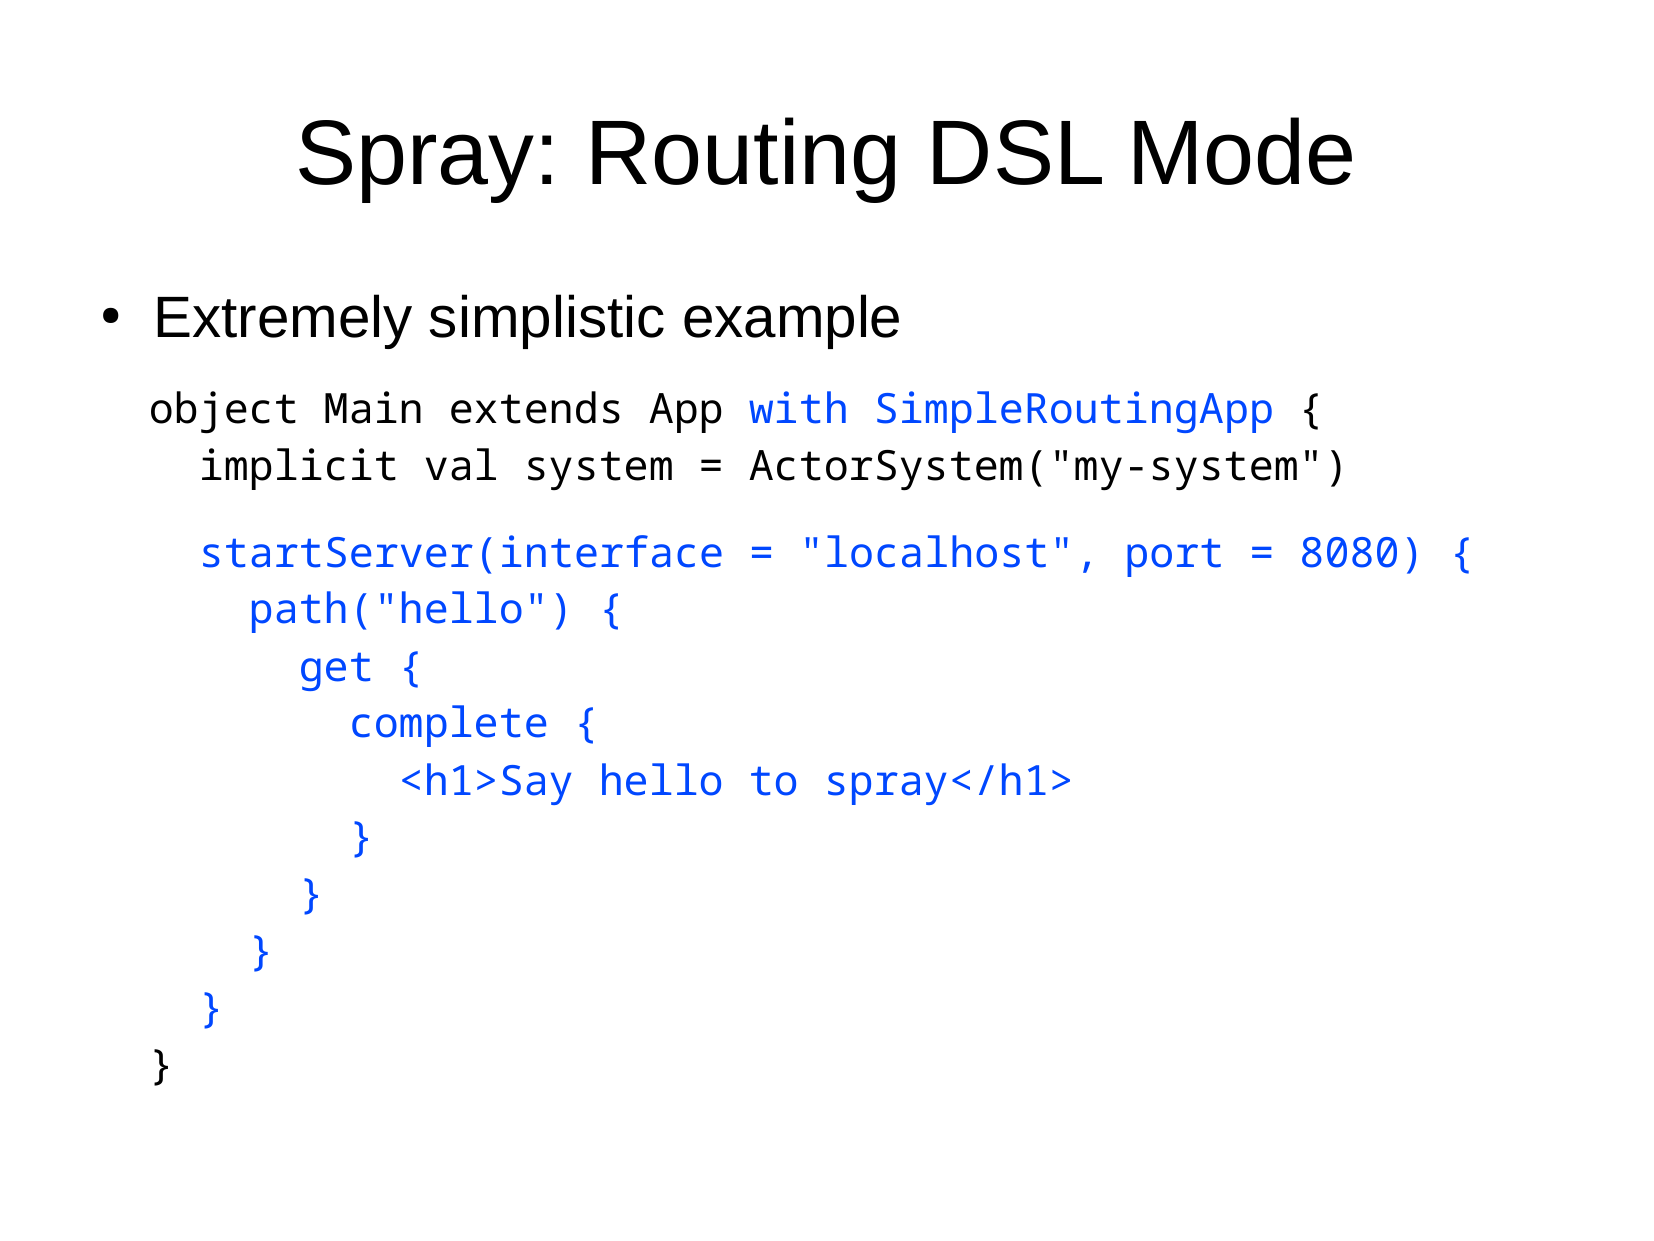

# Spray: Routing DSL Mode
Extremely simplistic example
object Main extends App with SimpleRoutingApp {
 implicit val system = ActorSystem("my-system")
 startServer(interface = "localhost", port = 8080) {
 path("hello") {
 get {
 complete {
 <h1>Say hello to spray</h1>
 }
 }
 }
 }
}